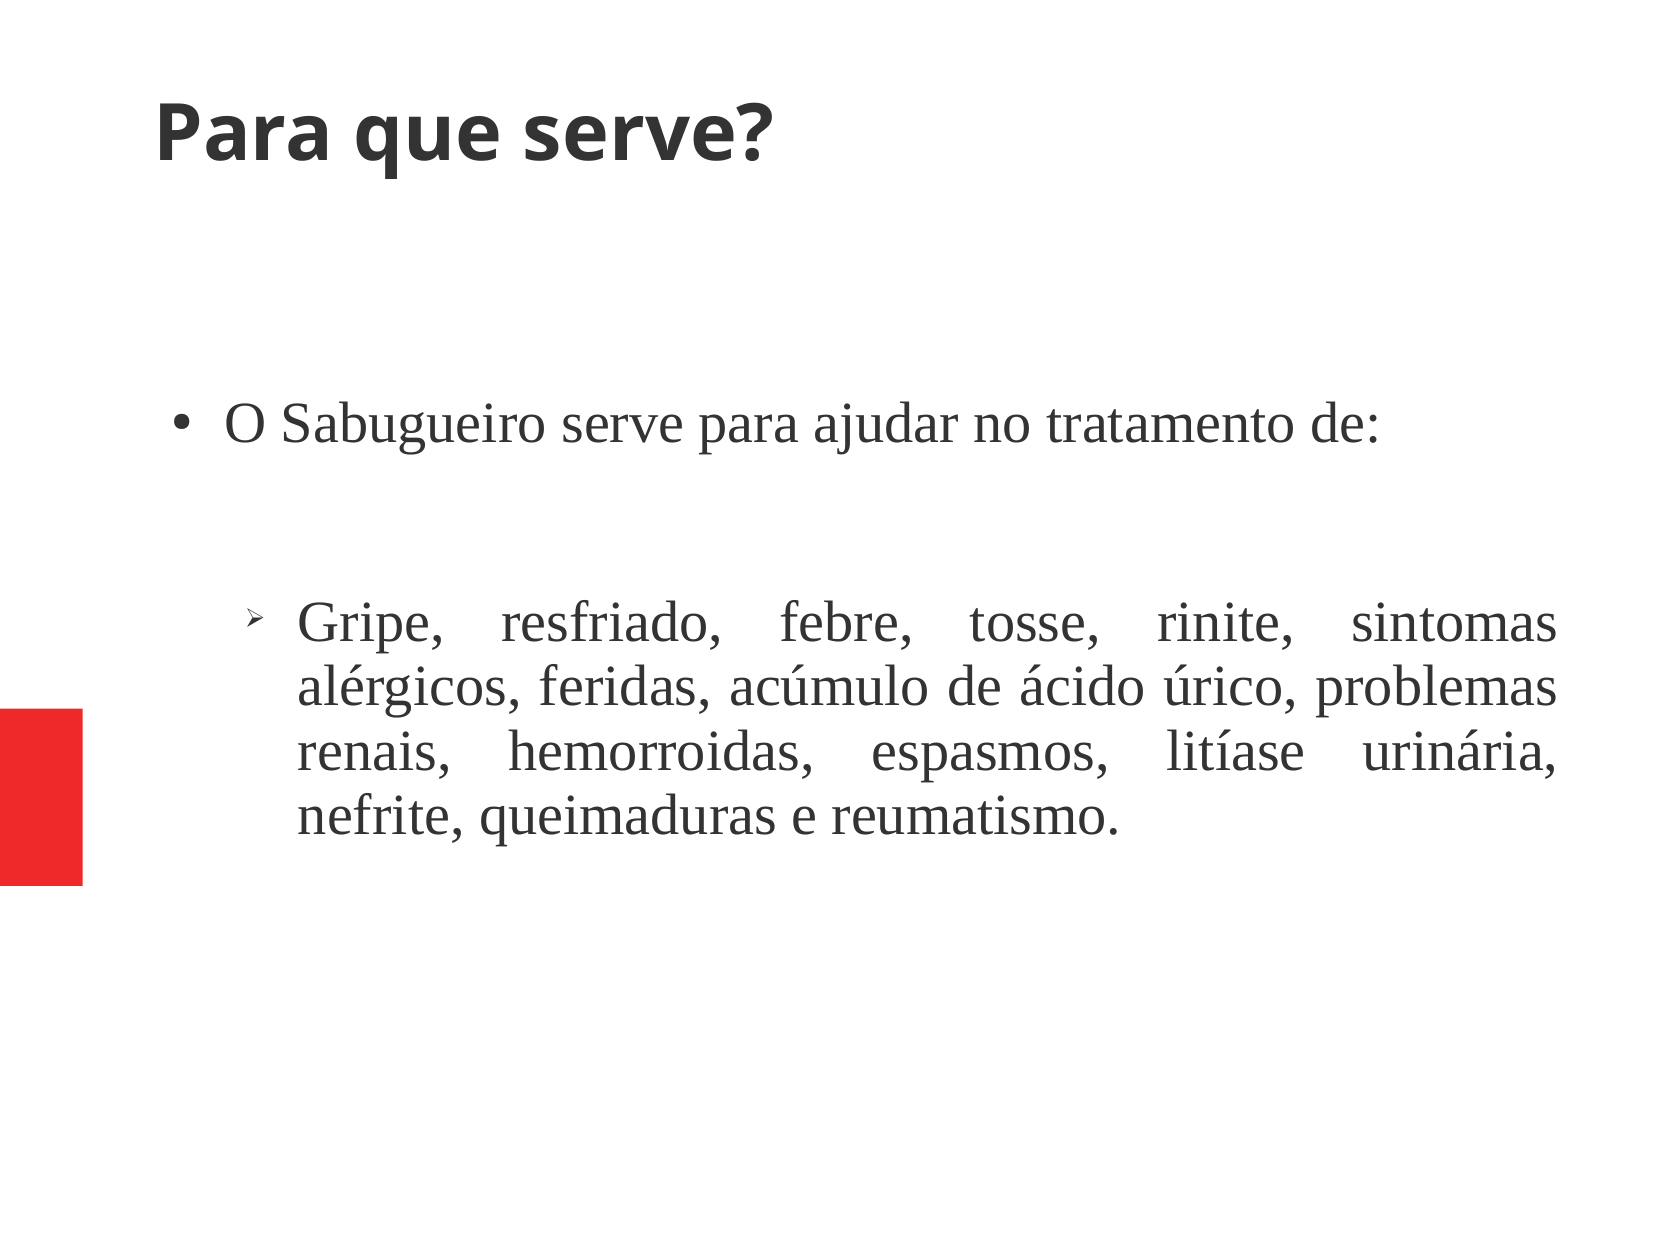

Para que serve?
# O Sabugueiro serve para ajudar no tratamento de:
Gripe, resfriado, febre, tosse, rinite, sintomas alérgicos, feridas, acúmulo de ácido úrico, problemas renais, hemorroidas, espasmos, litíase urinária, nefrite, queimaduras e reumatismo.